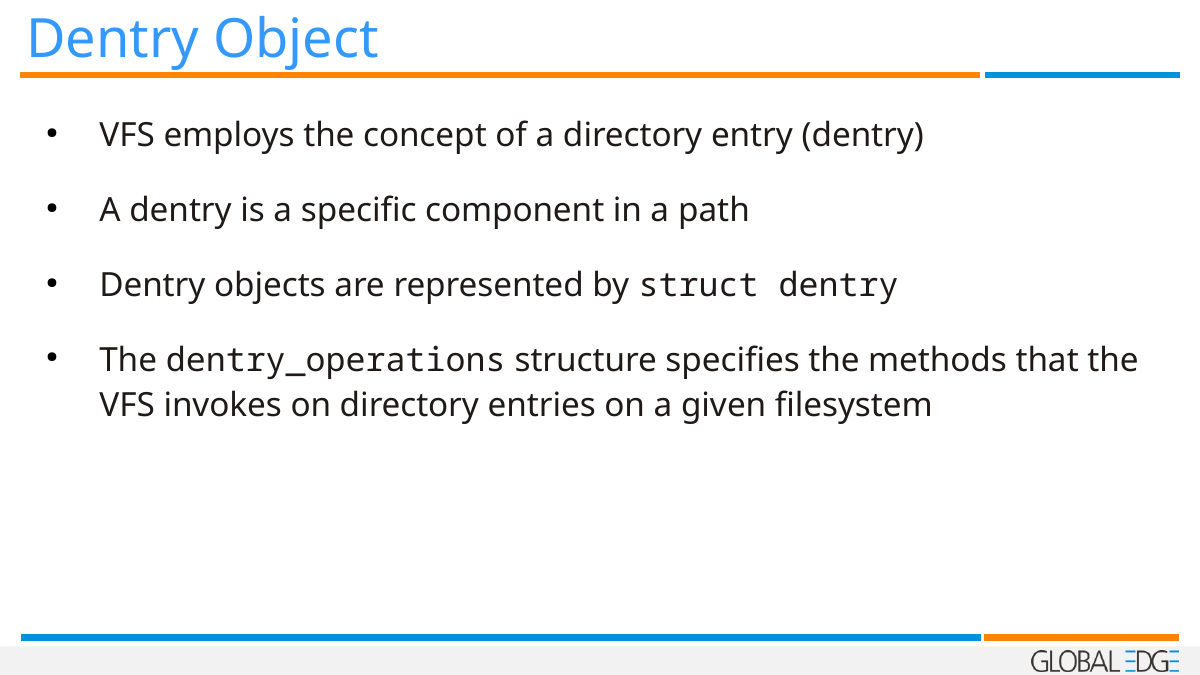

# Dentry Object
VFS employs the concept of a directory entry (dentry)
A dentry is a specific component in a path
Dentry objects are represented by struct dentry
The dentry_operations structure specifies the methods that the VFS invokes on directory entries on a given filesystem